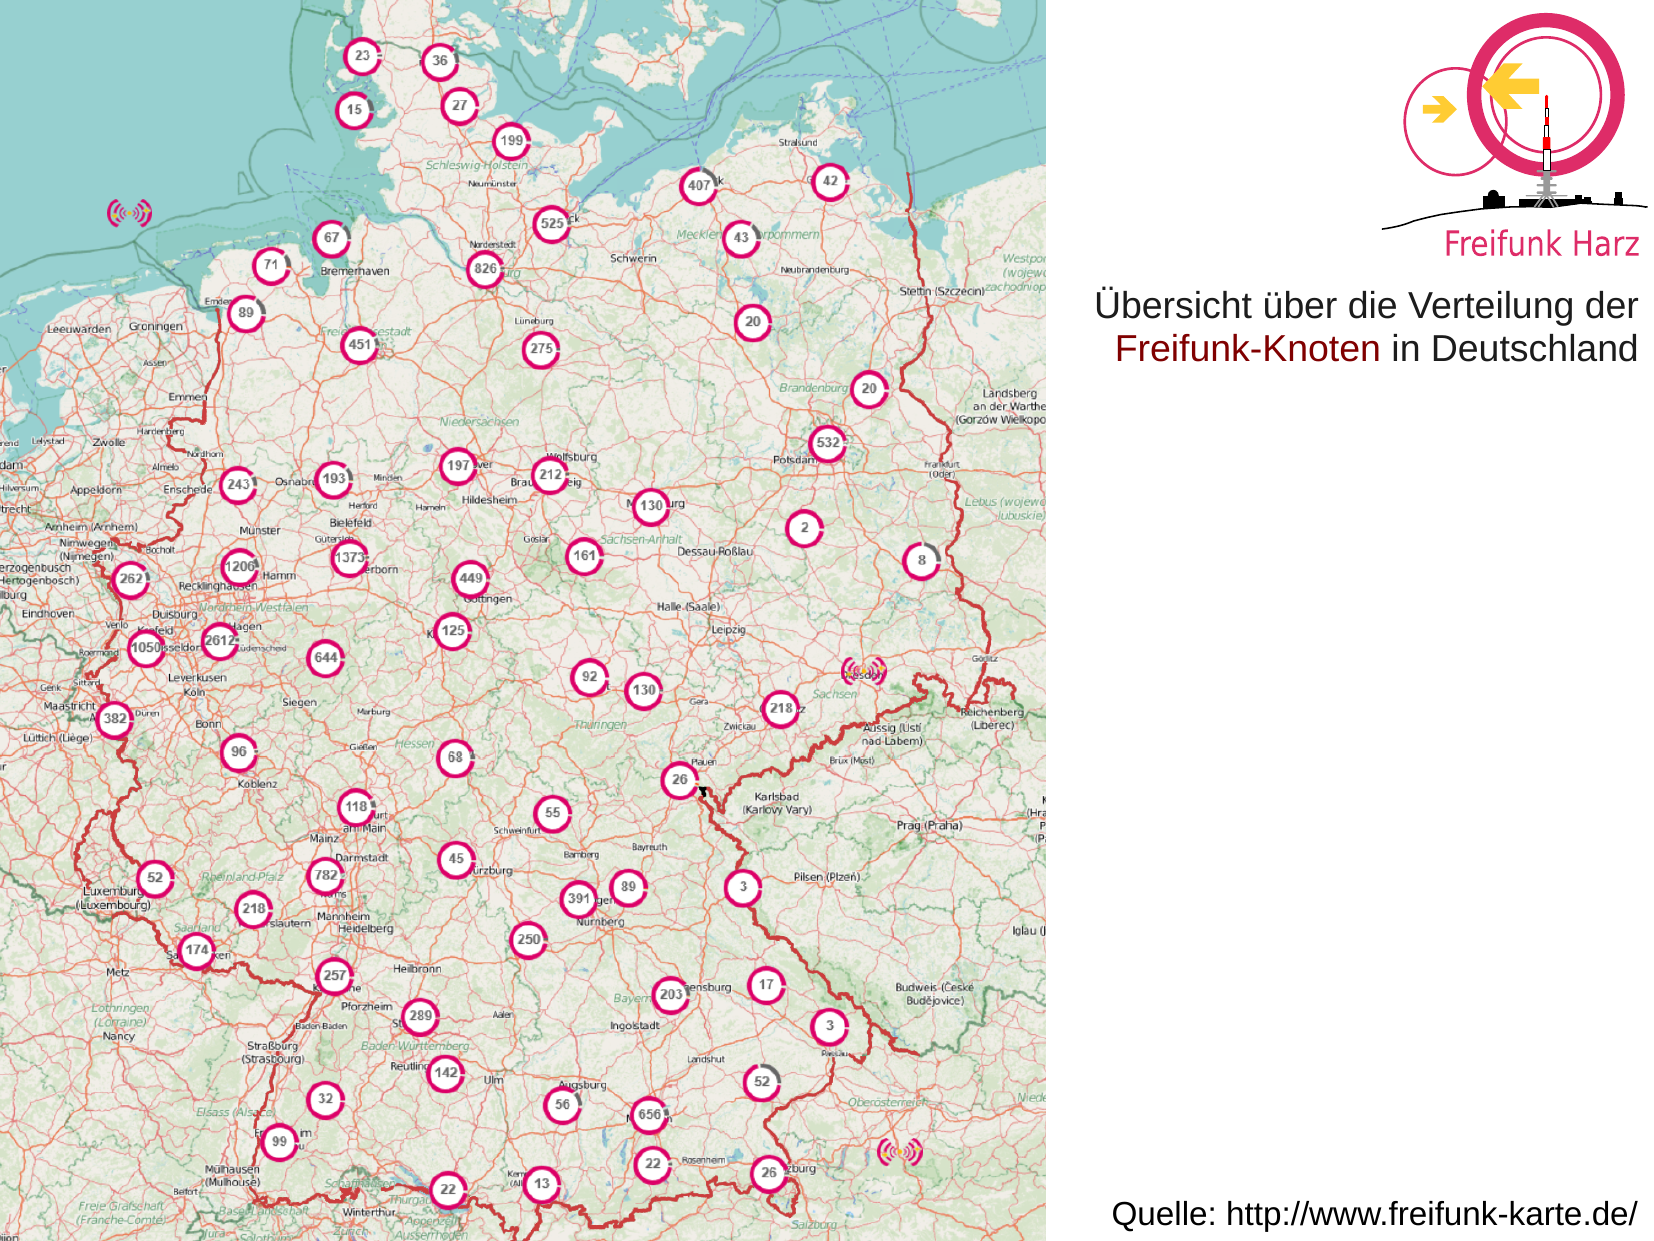

Übersicht über die Verteilung der Freifunk-Knoten in Deutschland
Quelle: http://www.freifunk-karte.de/